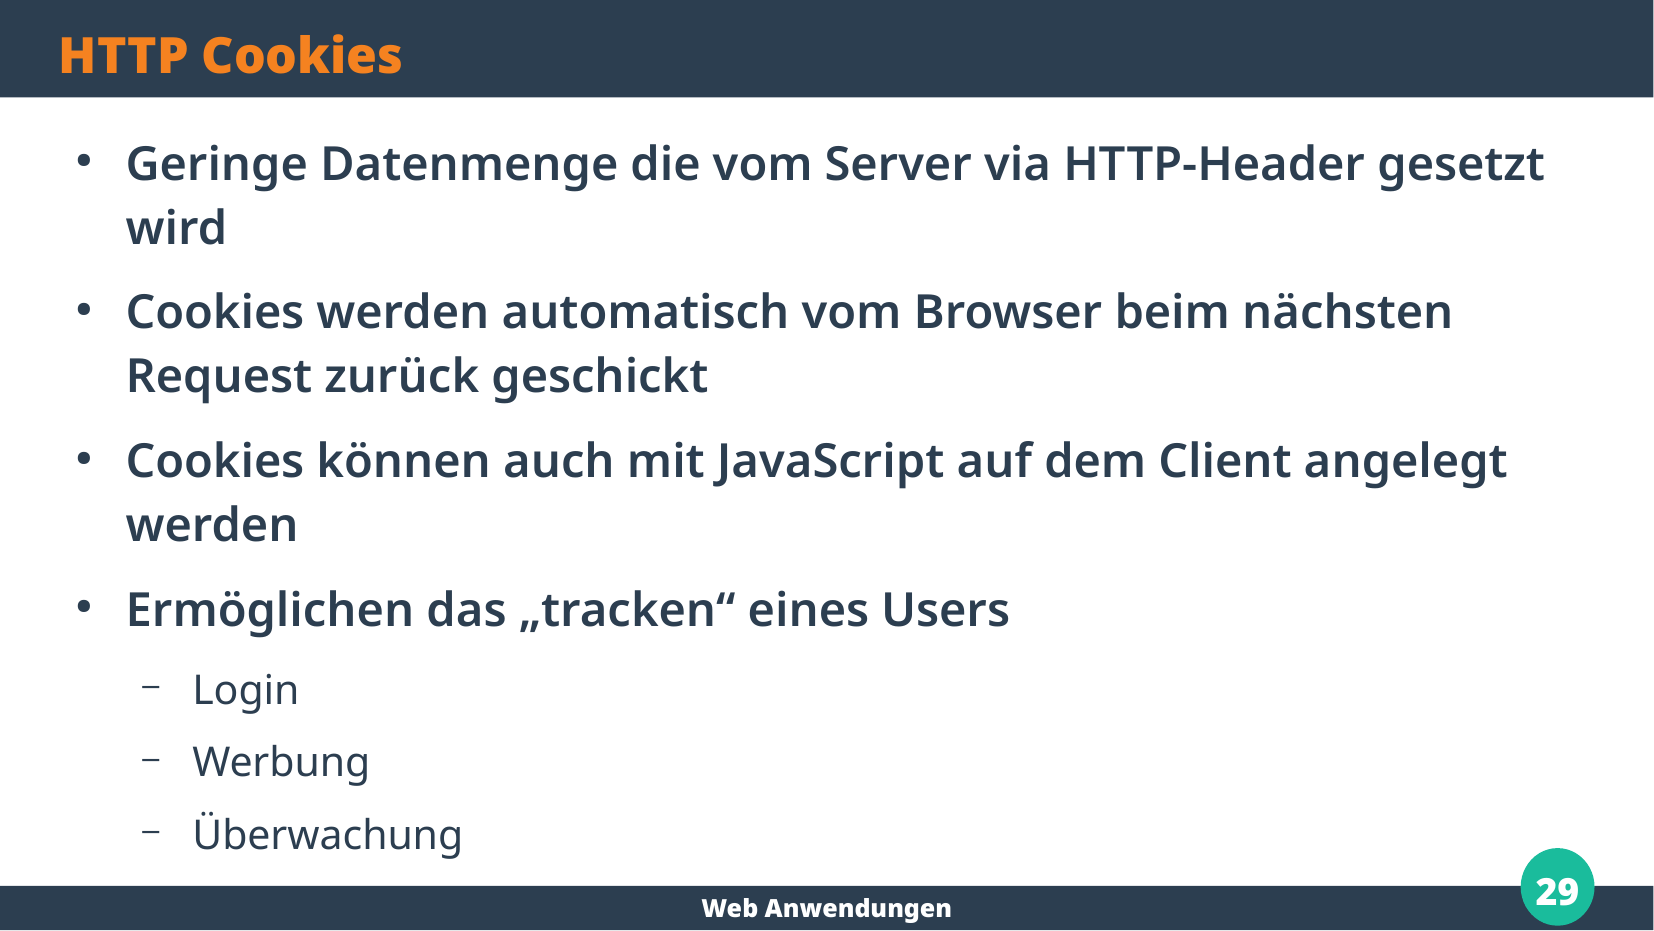

# HTTP Cookies
Geringe Datenmenge die vom Server via HTTP-Header gesetzt wird
Cookies werden automatisch vom Browser beim nächsten Request zurück geschickt
Cookies können auch mit JavaScript auf dem Client angelegt werden
Ermöglichen das „tracken“ eines Users
Login
Werbung
Überwachung
29